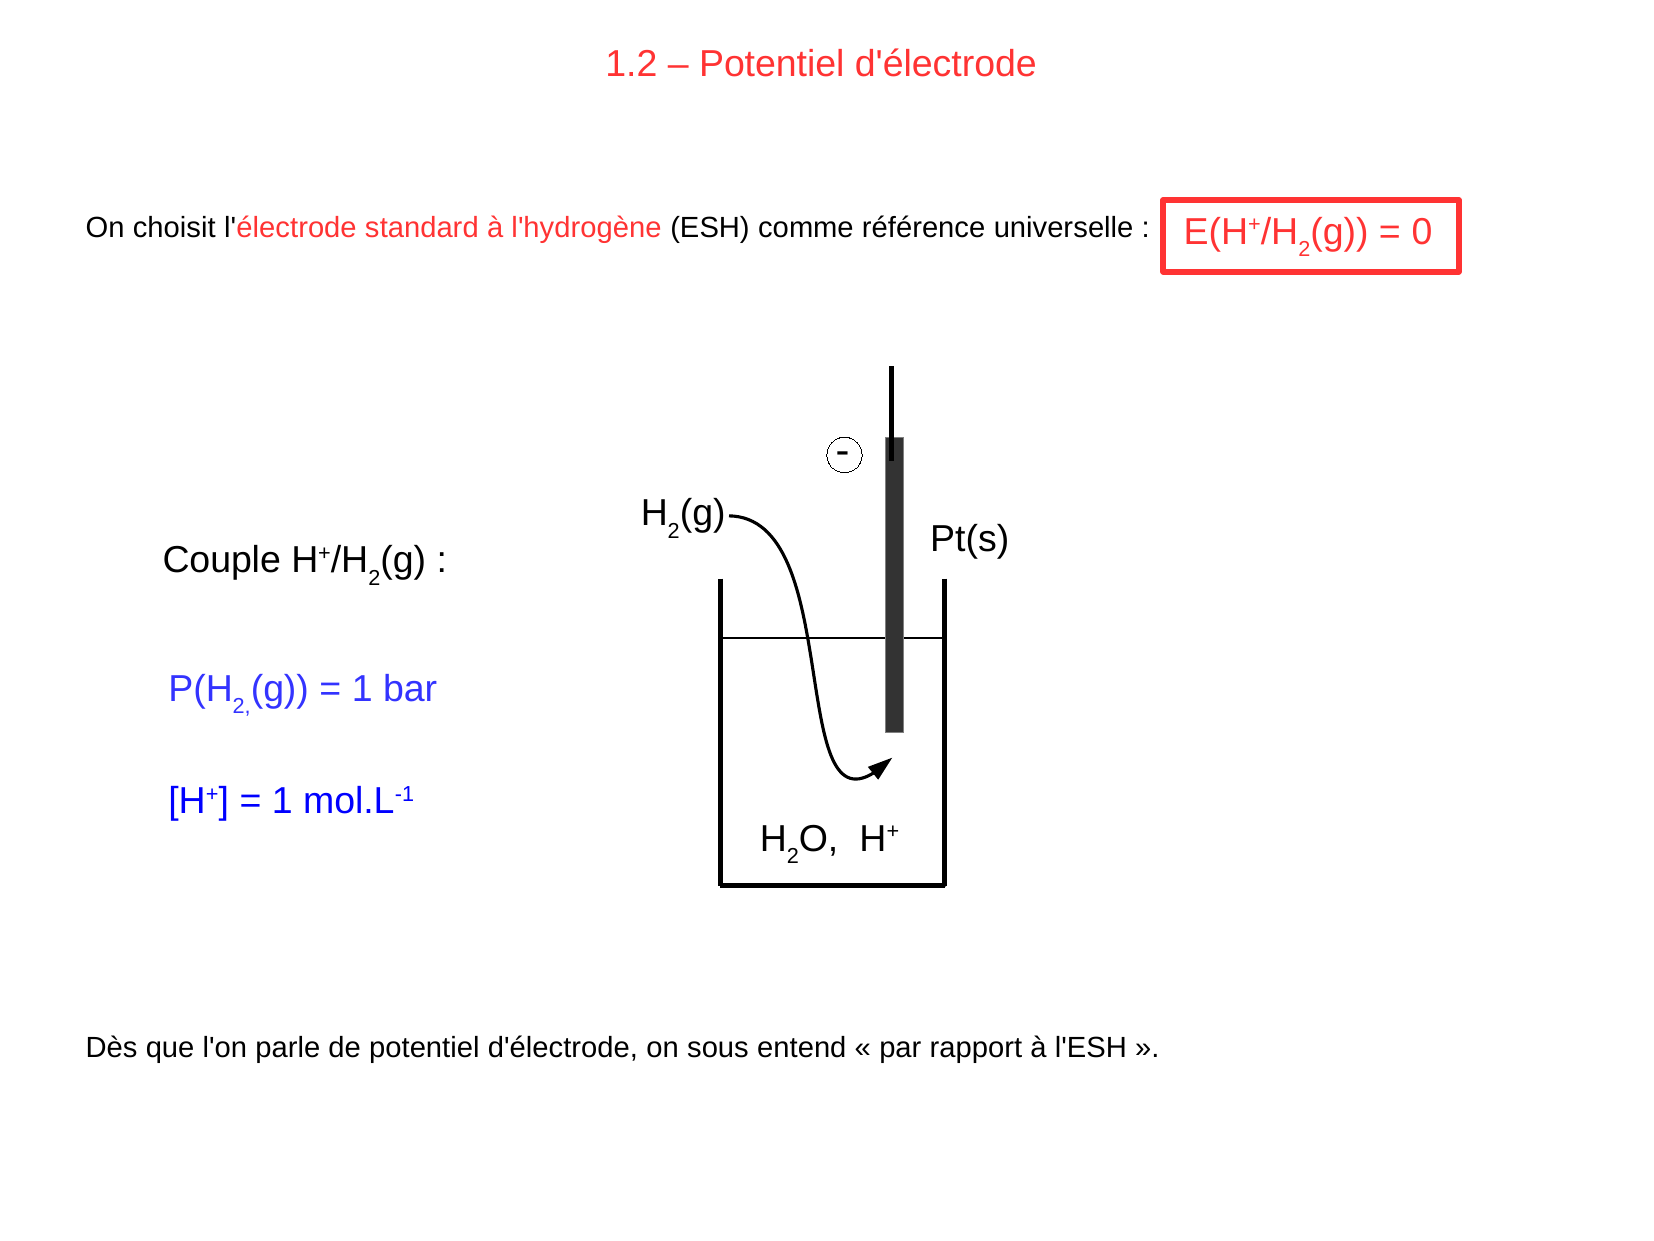

1.2 – Potentiel d'électrode
E(H+/H2(g)) = 0
On choisit l'électrode standard à l'hydrogène (ESH) comme référence universelle :
-
H2(g)
Pt(s)
Couple H+/H2(g) :
P(H2,(g)) = 1 bar
[H+] = 1 mol.L-1
H2O, H+
Dès que l'on parle de potentiel d'électrode, on sous entend « par rapport à l'ESH ».